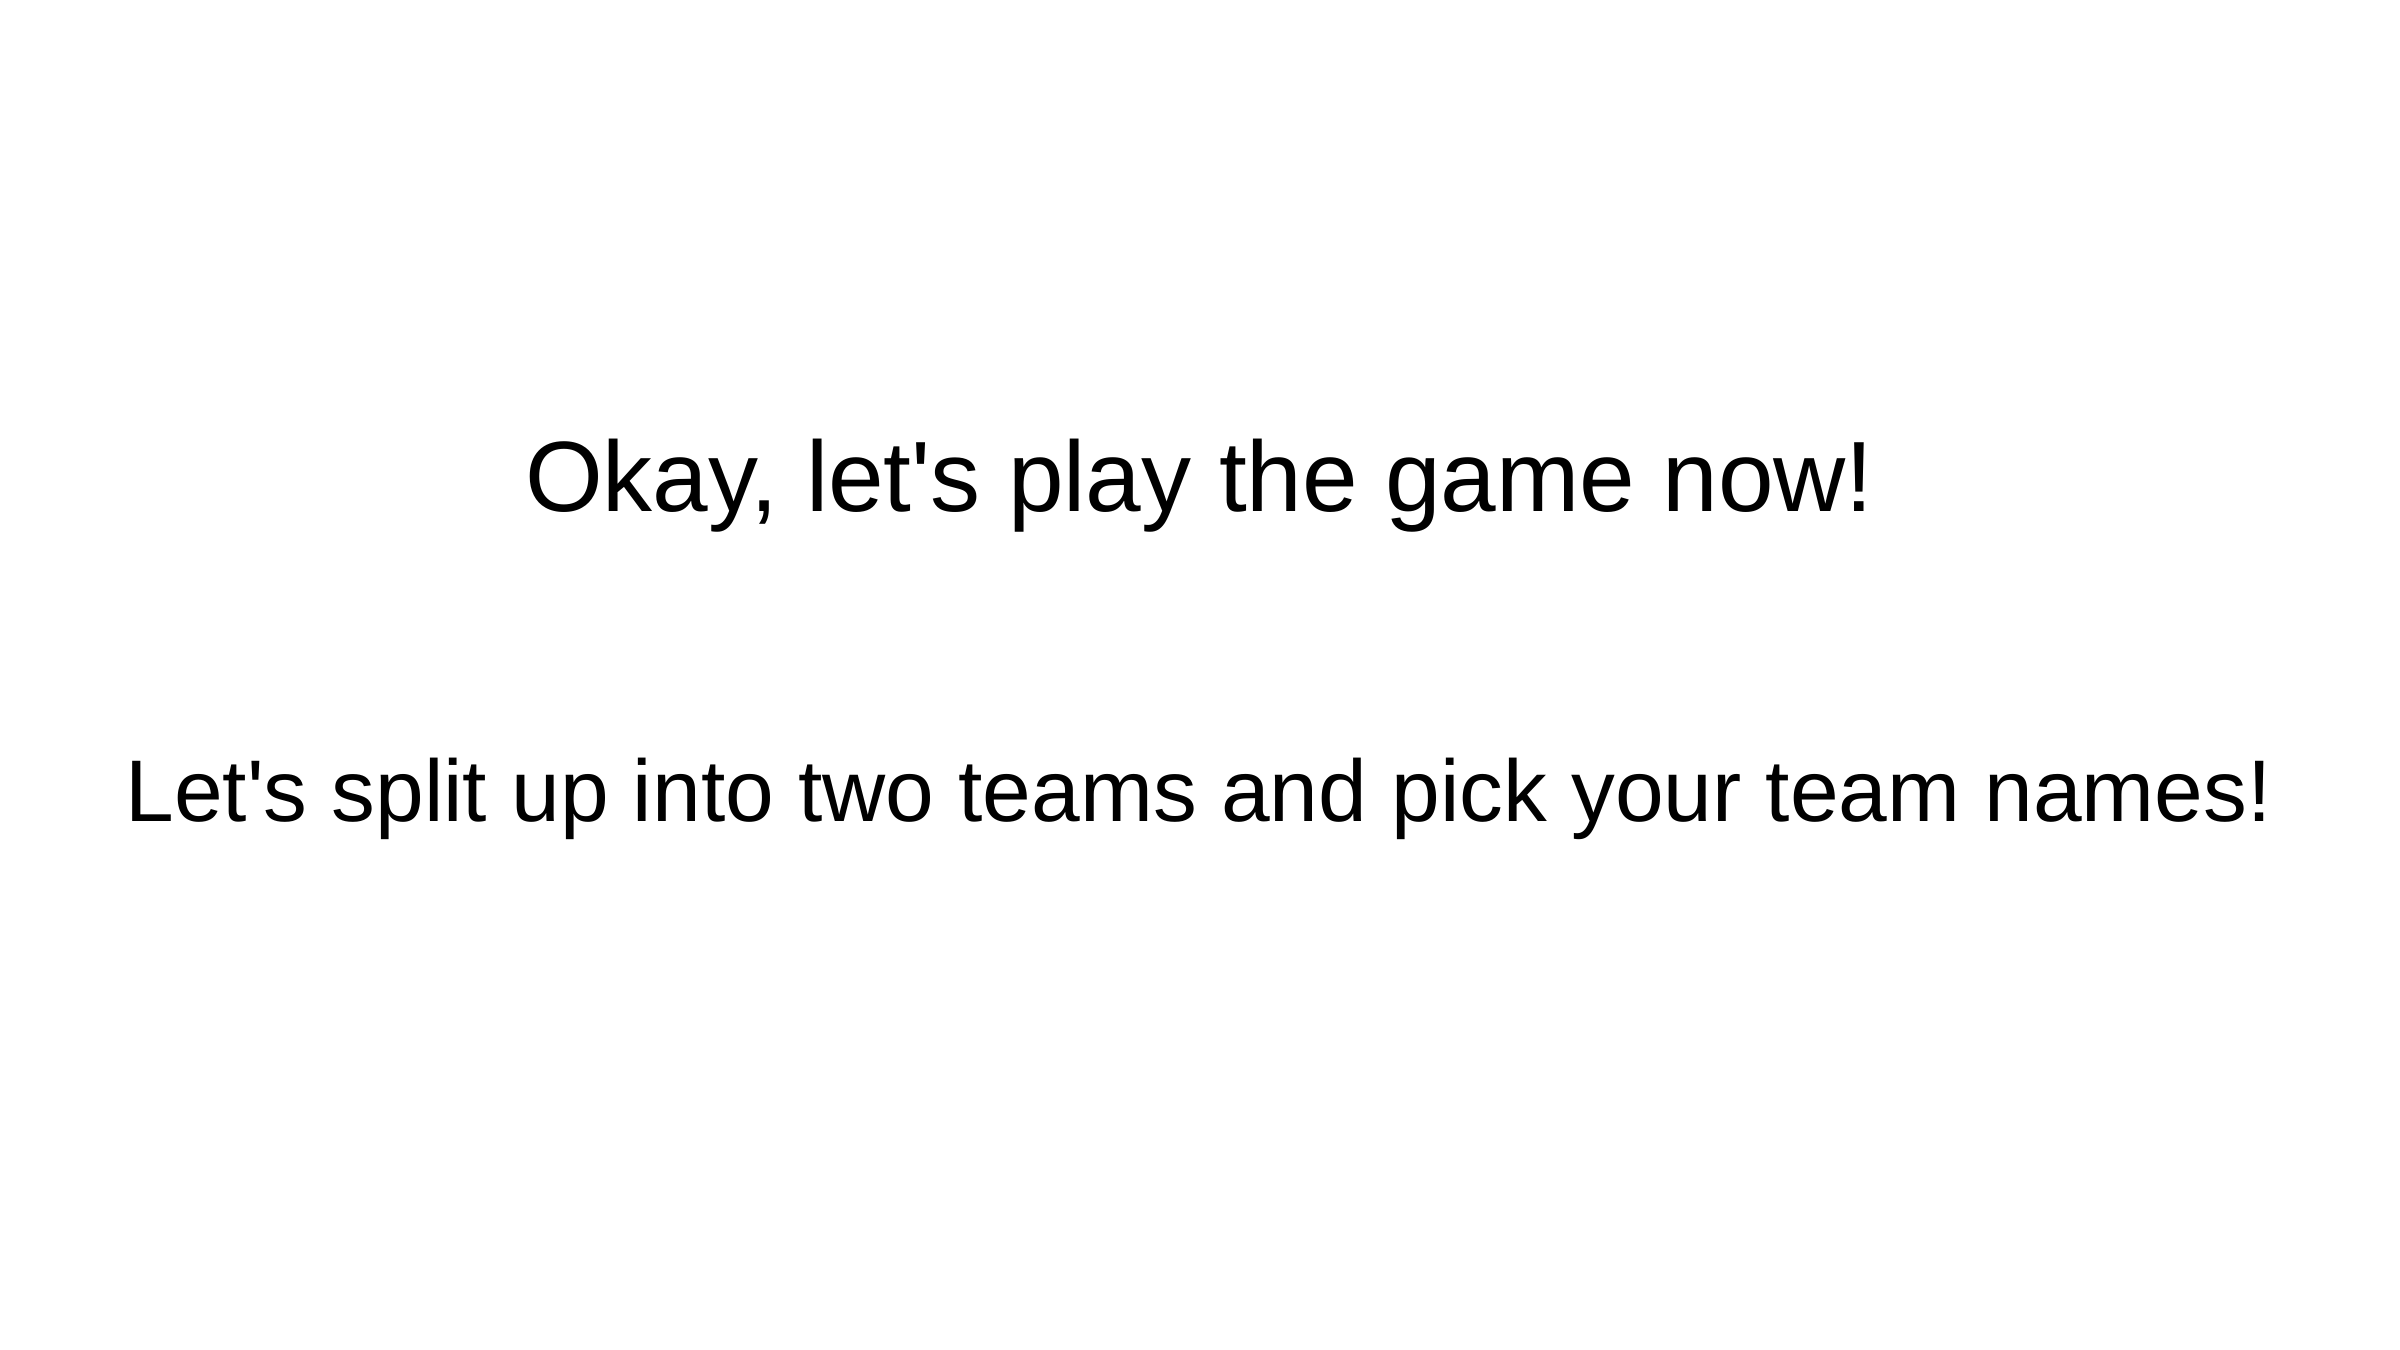

# Okay, let's play the game now!
Let's split up into two teams and pick your team names!